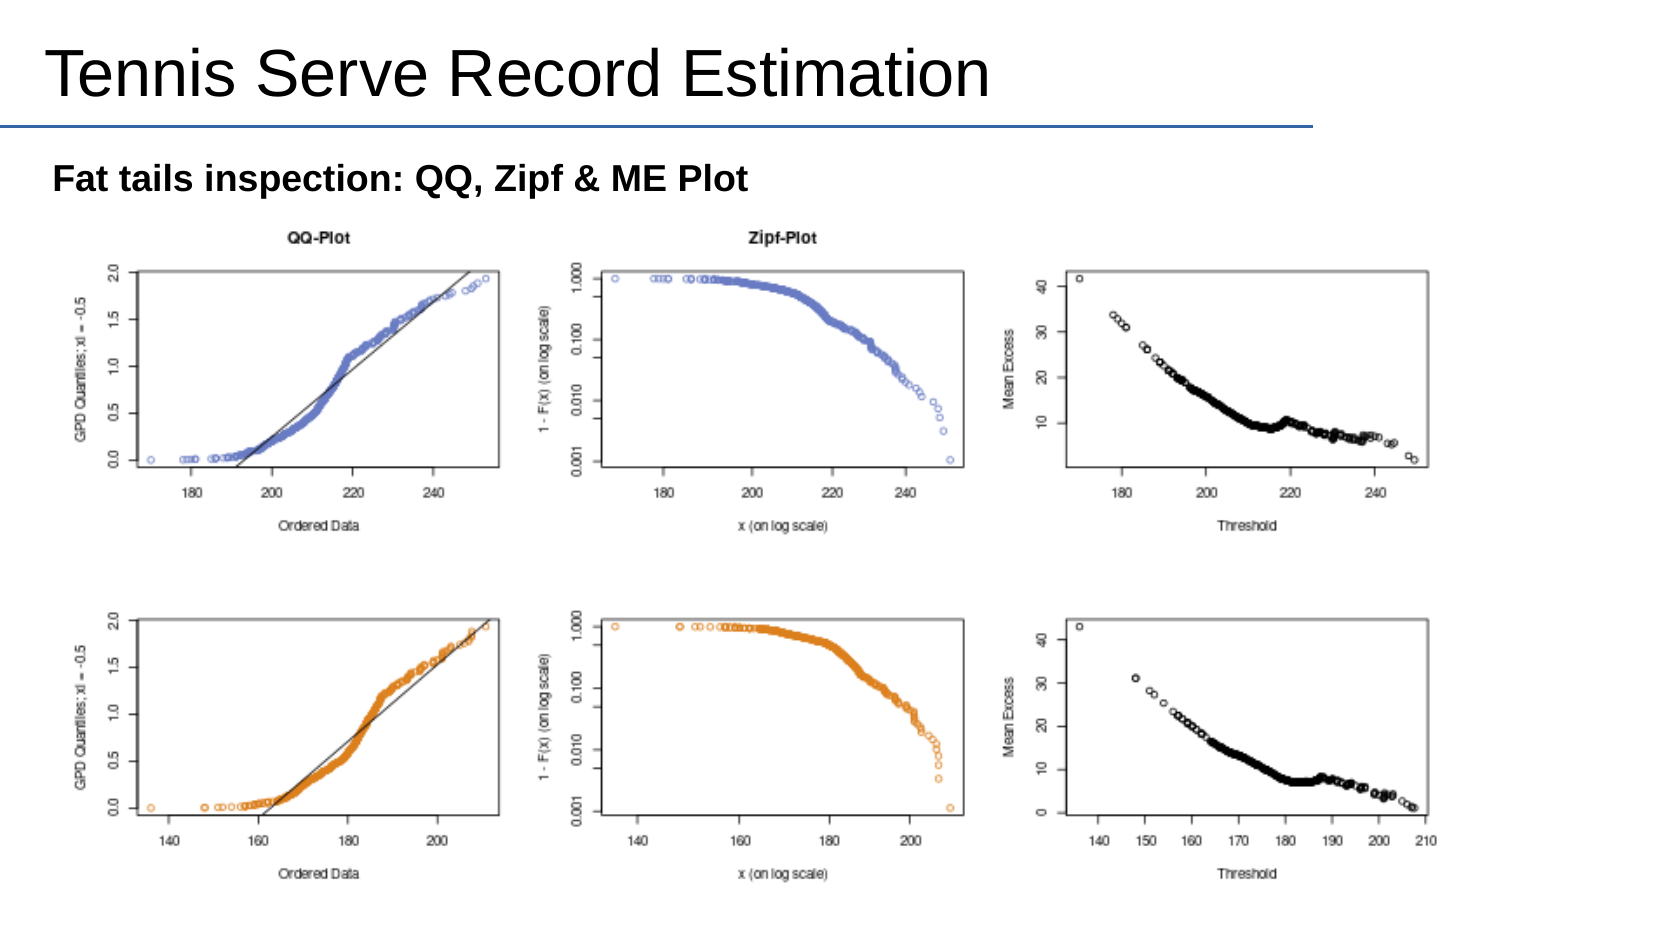

# Tennis Serve Record Estimation
Fat tails inspection: QQ, Zipf & ME Plot